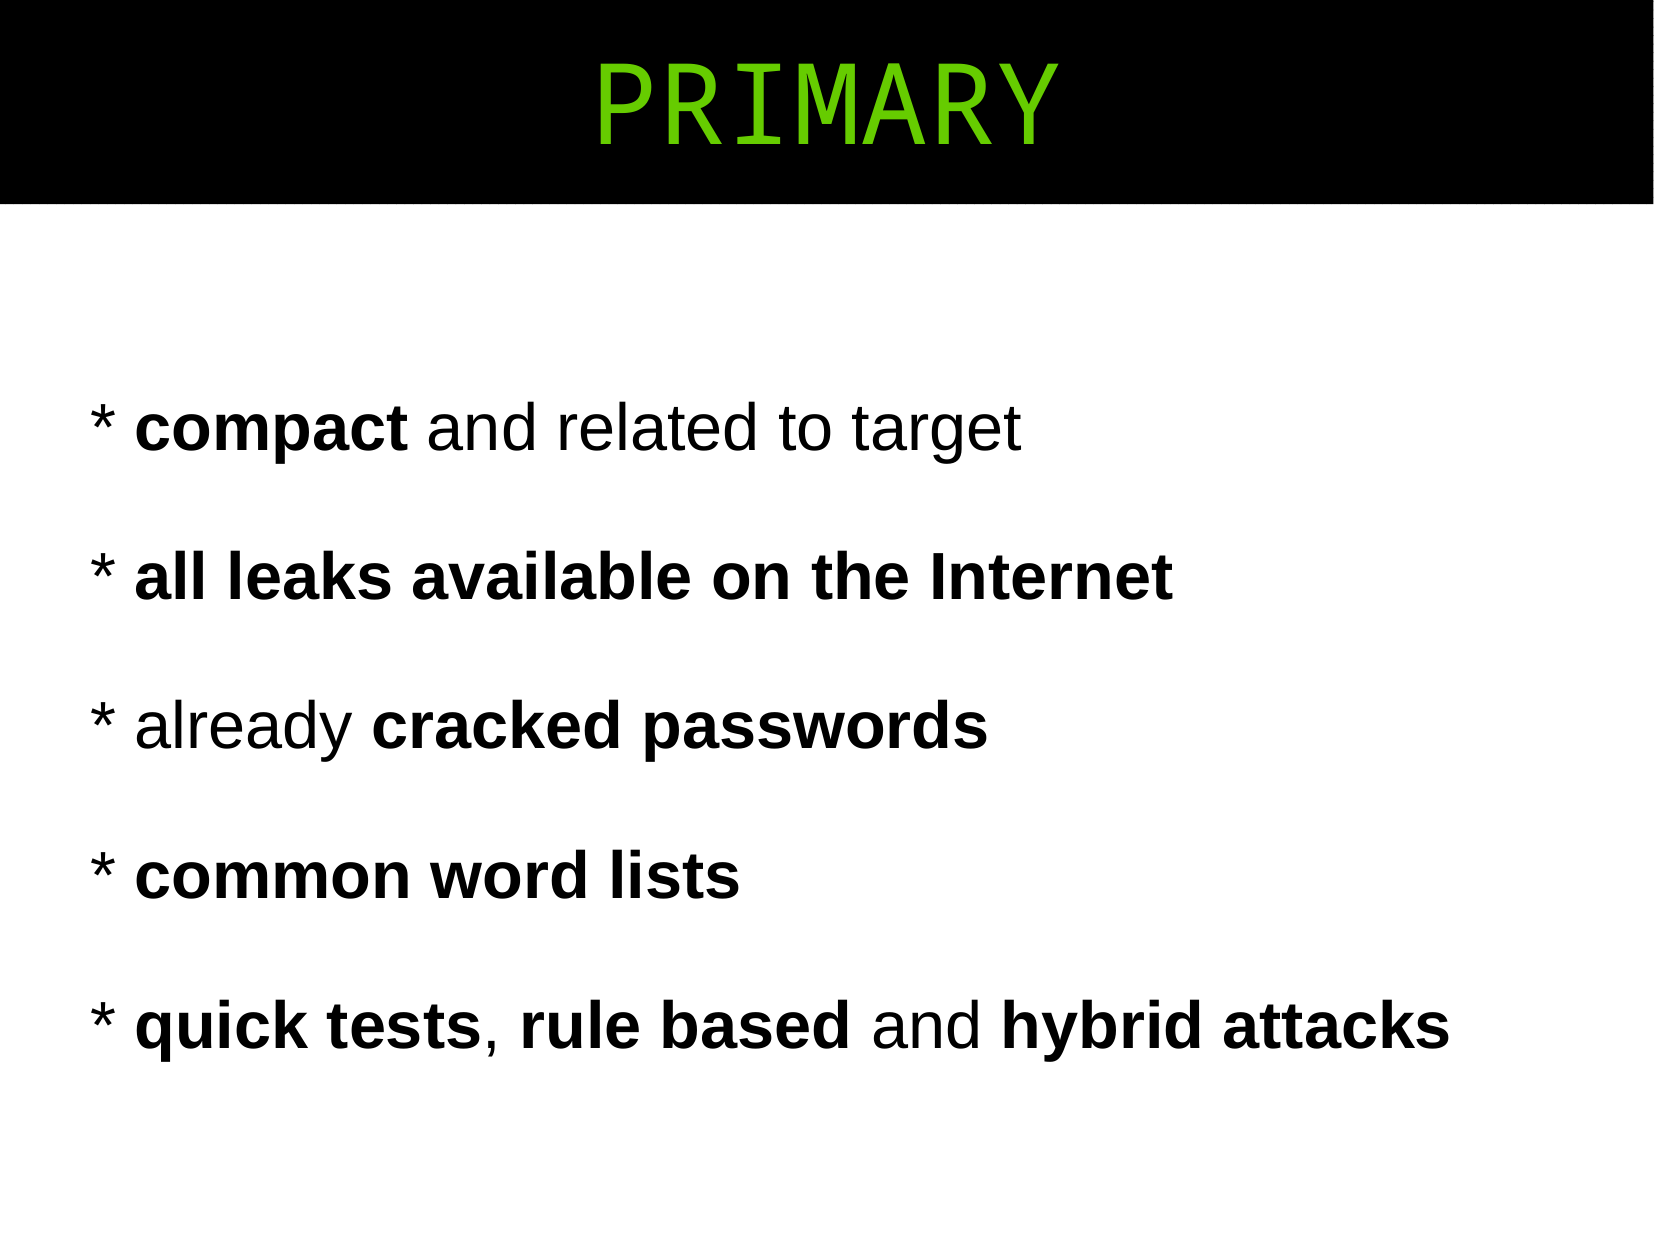

# PRIMARY
* compact and related to target
* all leaks available on the Internet
* already cracked passwords
* common word lists
* quick tests, rule based and hybrid attacks